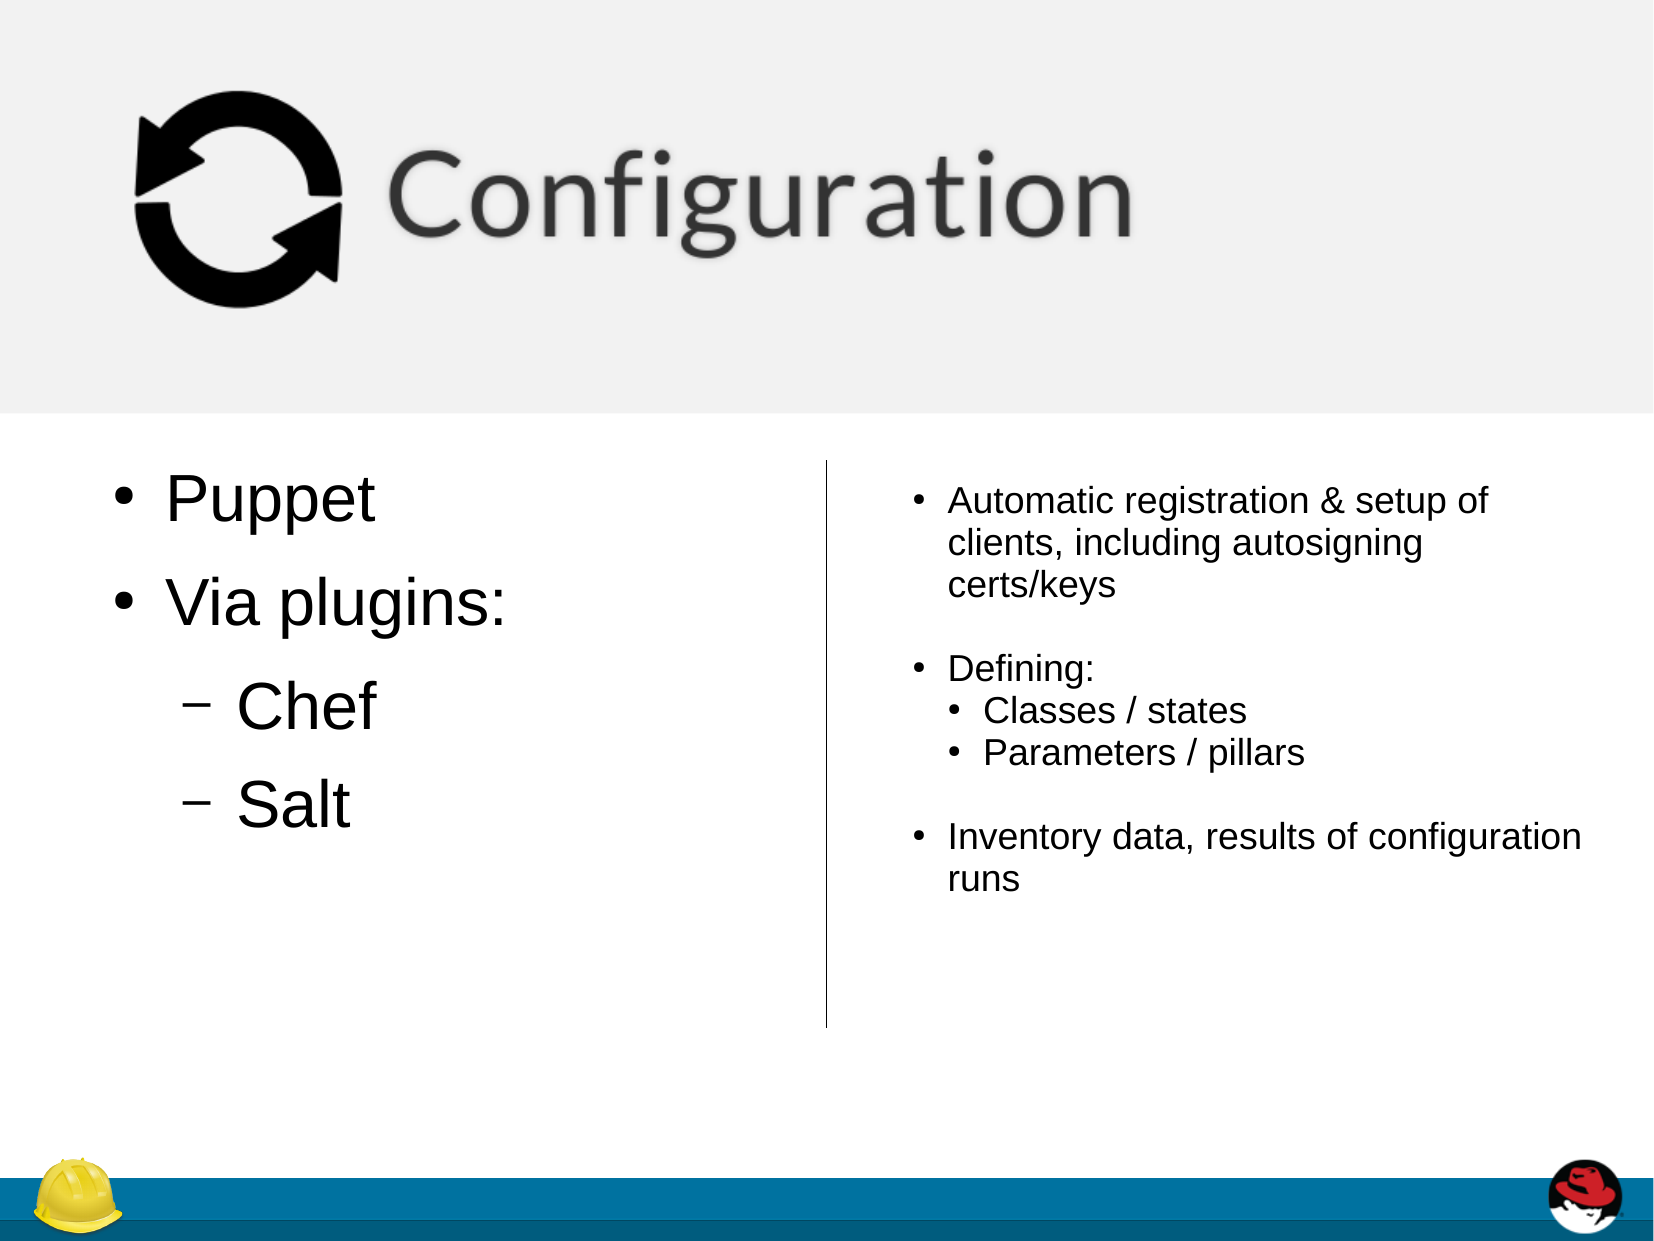

#
Puppet
Via plugins:
Chef
Salt
Automatic registration & setup of clients, including autosigning certs/keys
Defining:
Classes / states
Parameters / pillars
Inventory data, results of configuration runs